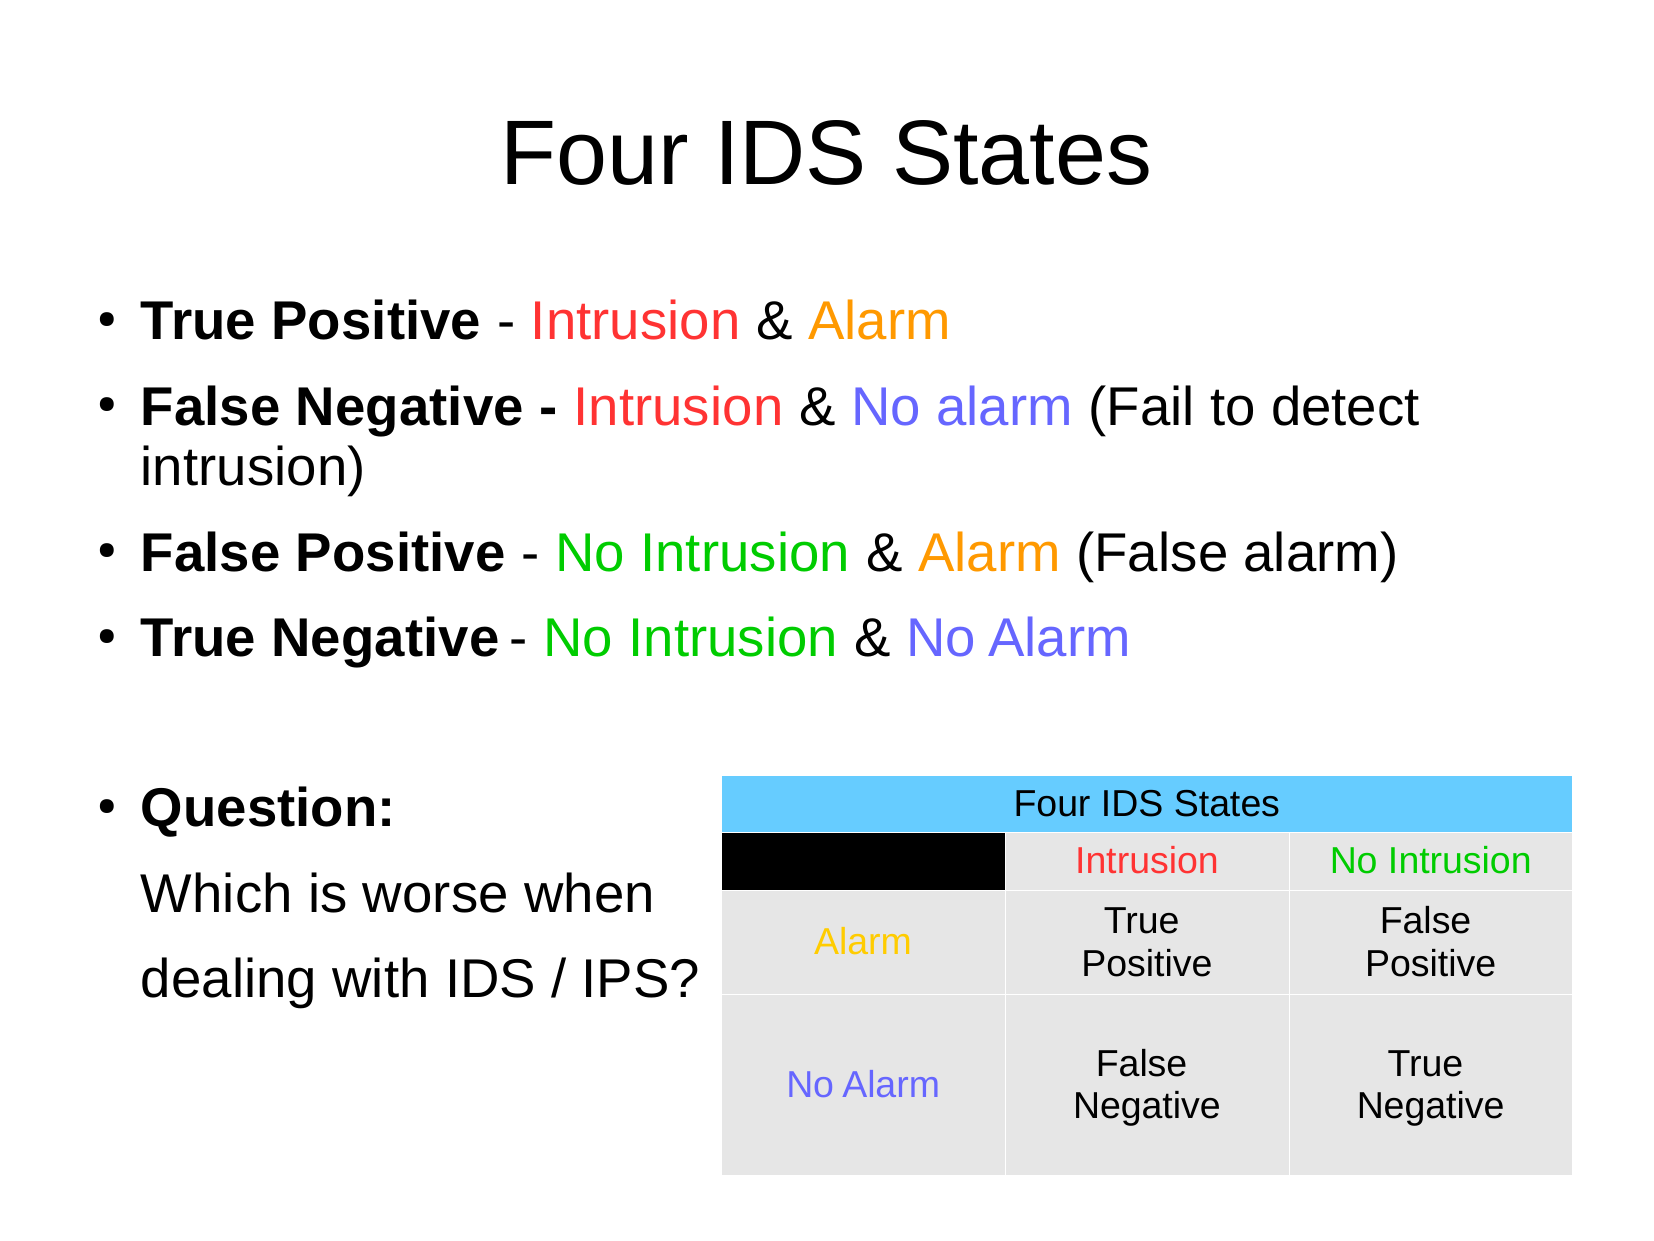

Four IDS States
# True Positive - Intrusion & Alarm
False Negative - Intrusion & No alarm (Fail to detect intrusion)
False Positive - No Intrusion & Alarm (False alarm)
True Negative	- No Intrusion & No Alarm
Question:
Which is worse when
dealing with IDS / IPS?
| Four IDS States | | |
| --- | --- | --- |
| | Intrusion | No Intrusion |
| Alarm | True Positive | False Positive |
| No Alarm | False Negative | True Negative |